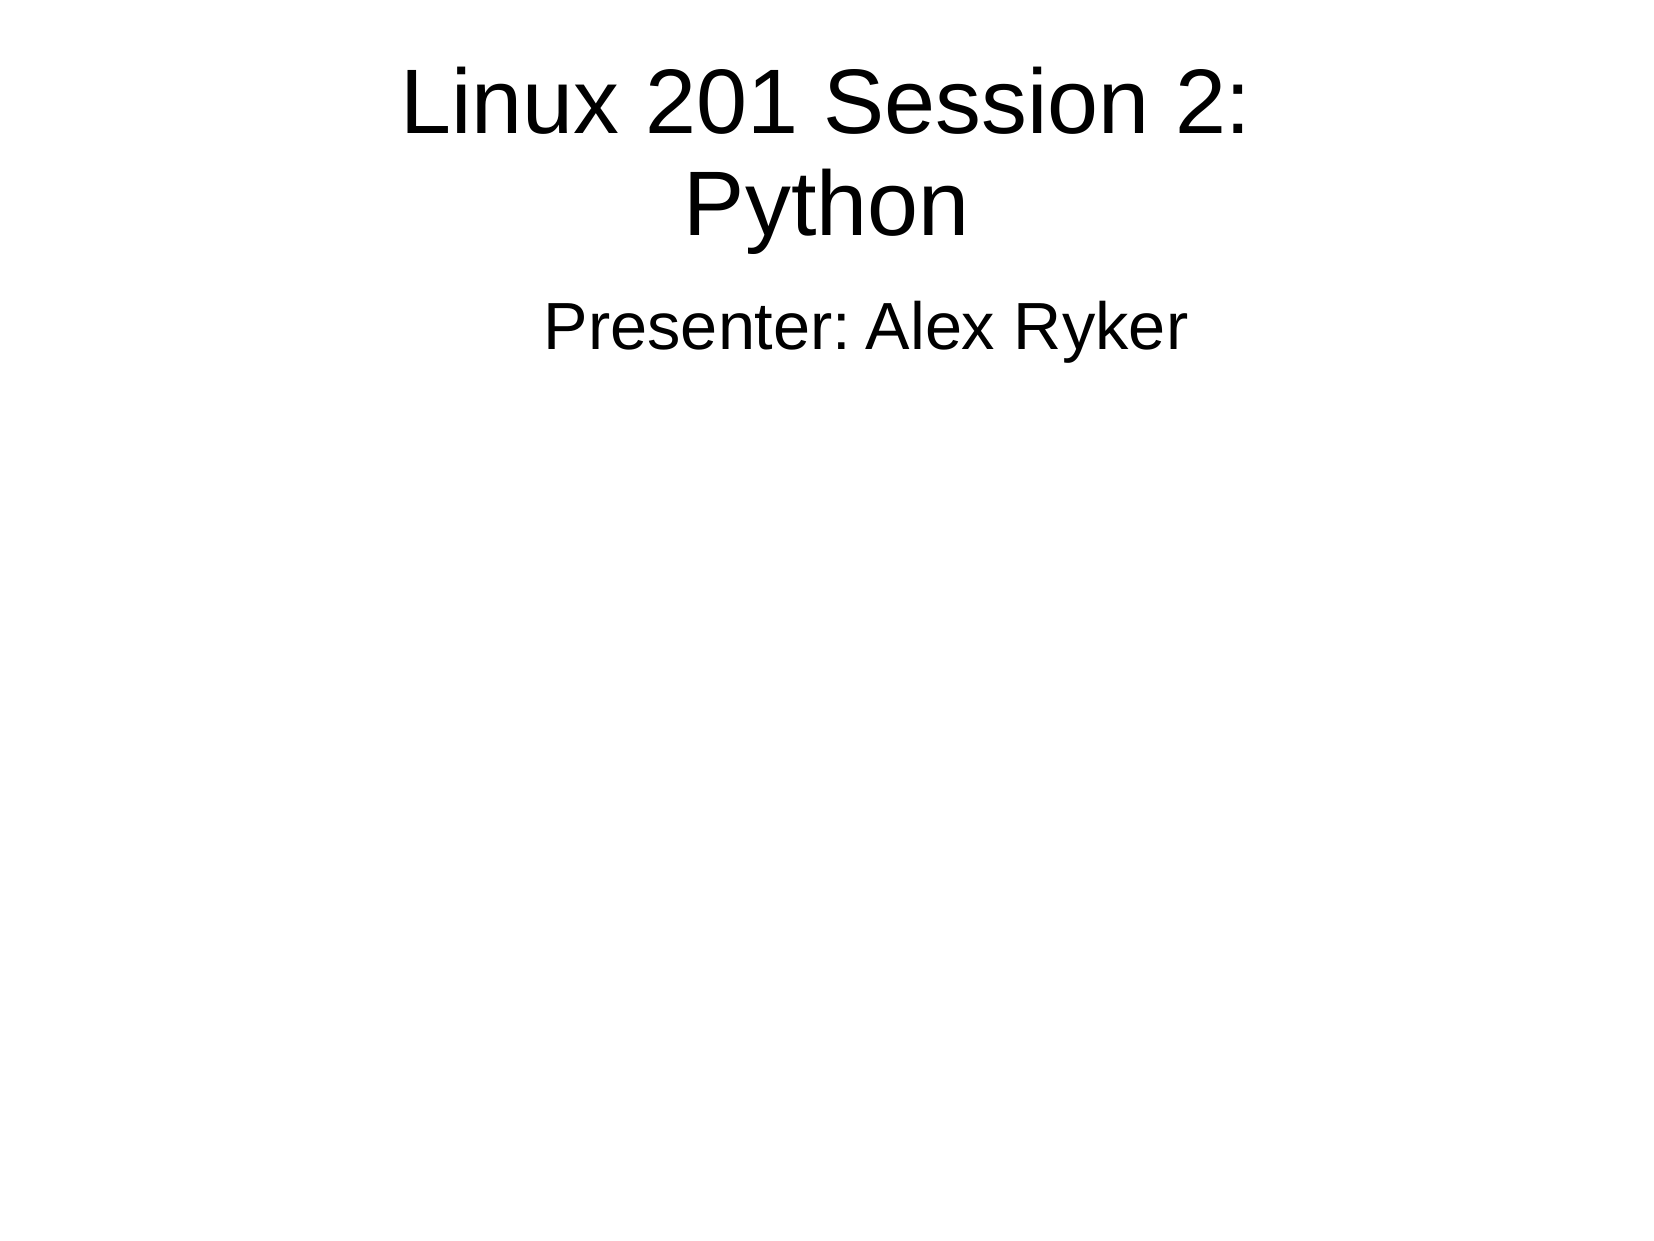

# Linux 201 Session 2: Python
Presenter: Alex Ryker